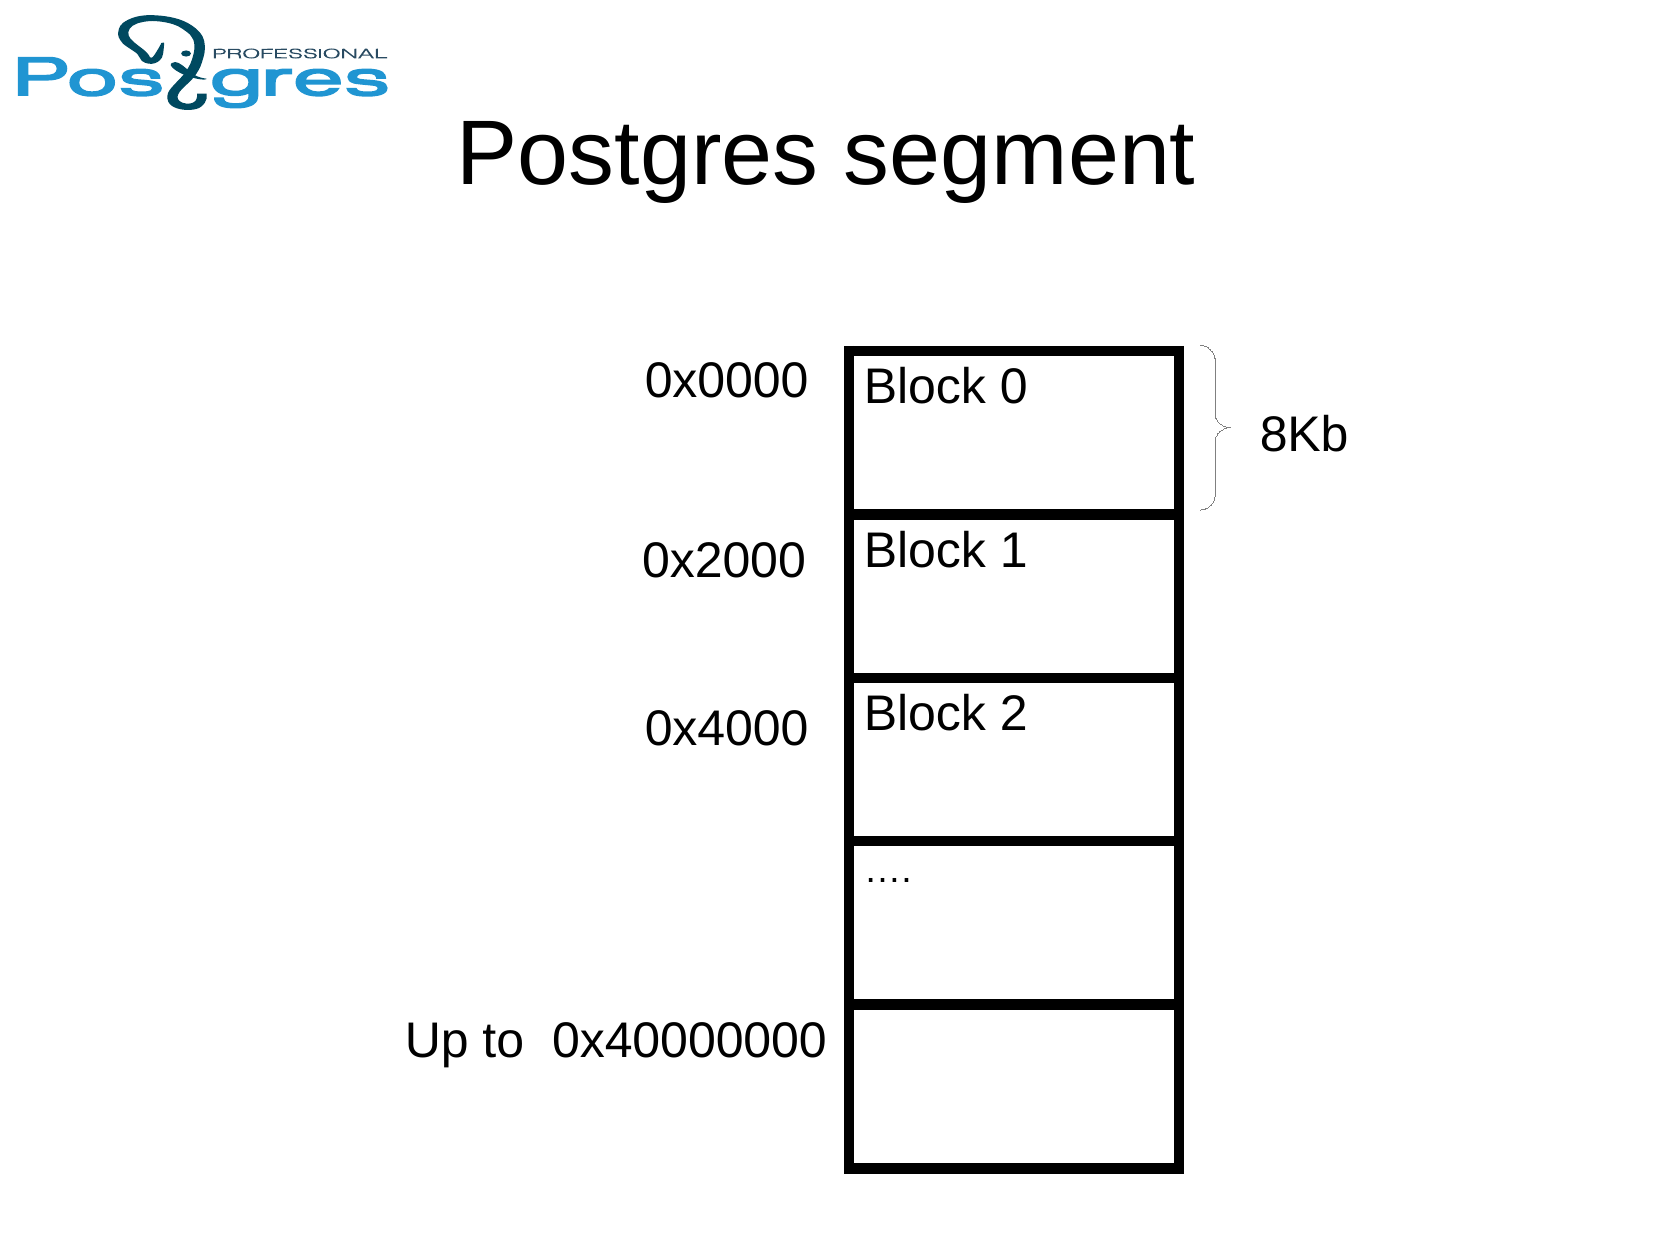

# Postgres segment
0x0000
| Block 0 |
| --- |
| Block 1 |
| Block 2 |
| …. |
| |
8Kb
0x2000
0x4000
Up to 0x40000000